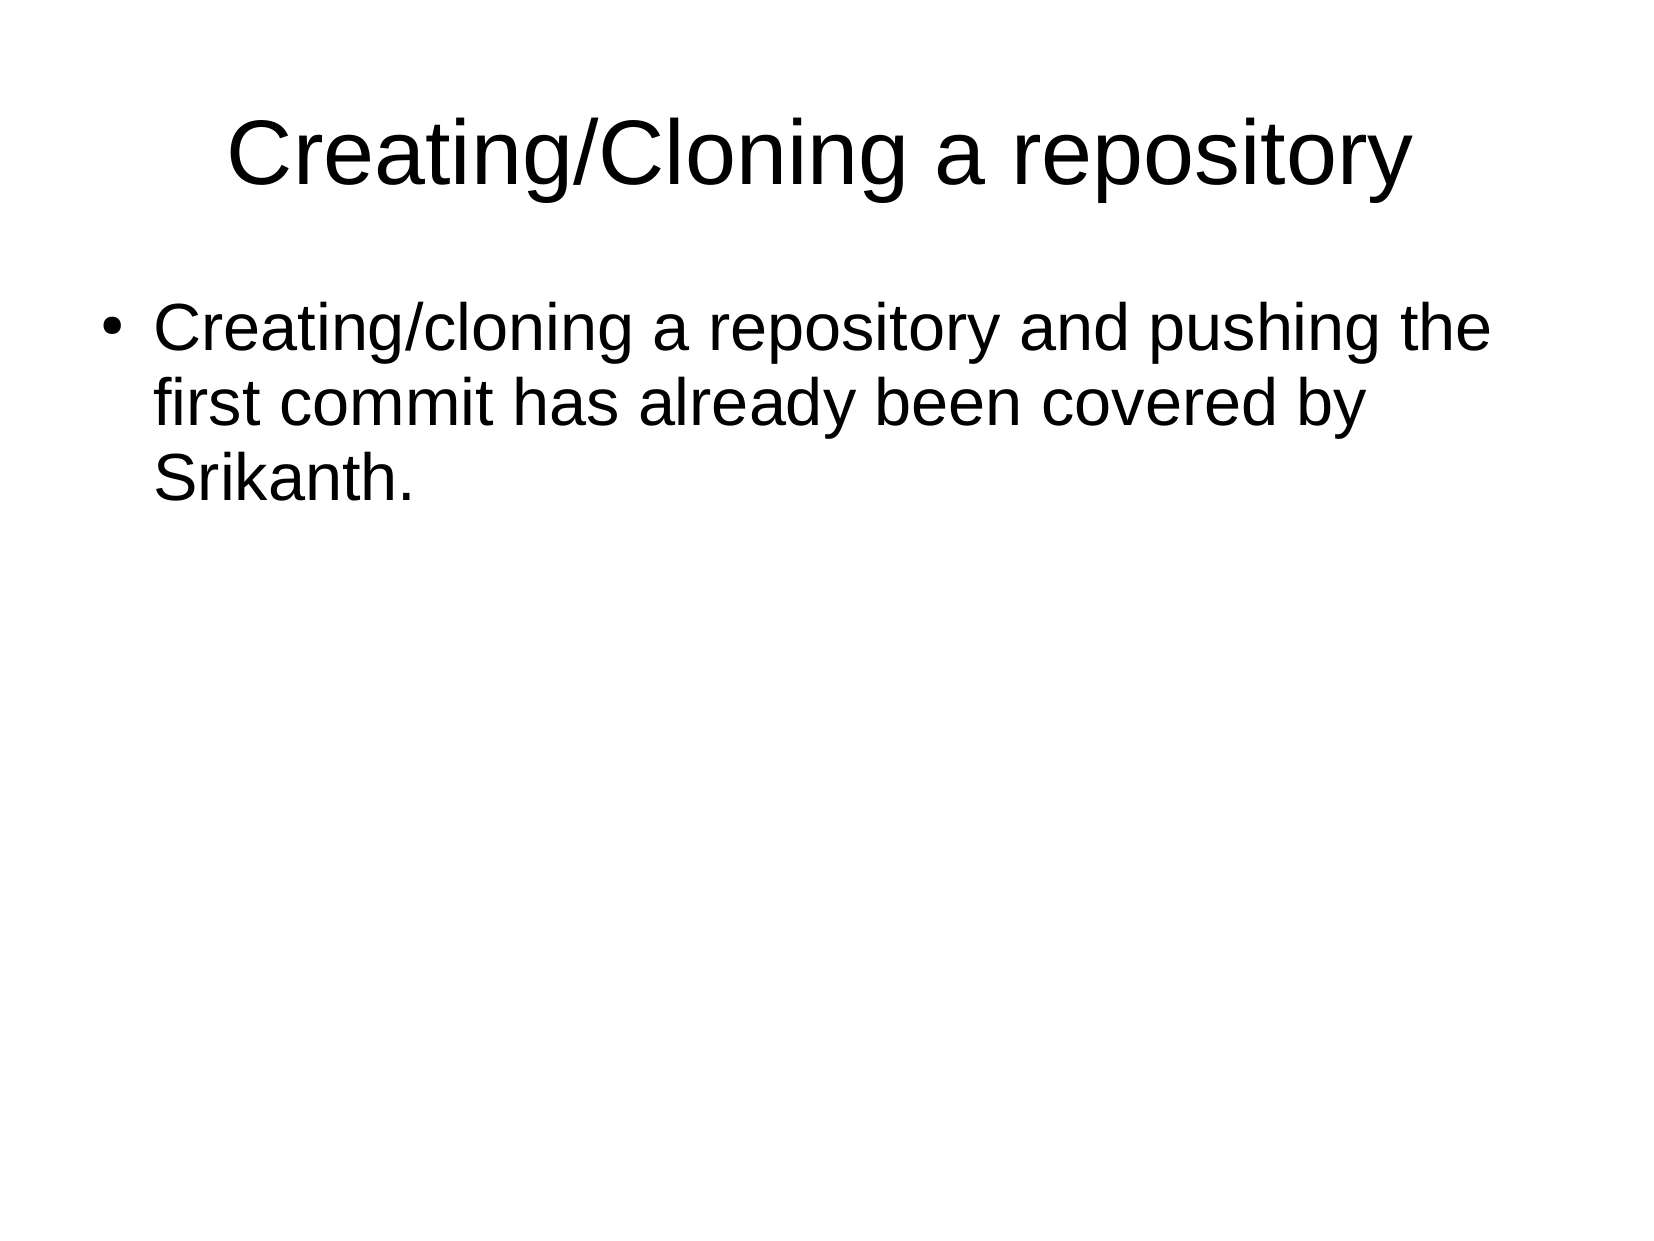

# Creating/Cloning a repository
Creating/cloning a repository and pushing the first commit has already been covered by Srikanth.